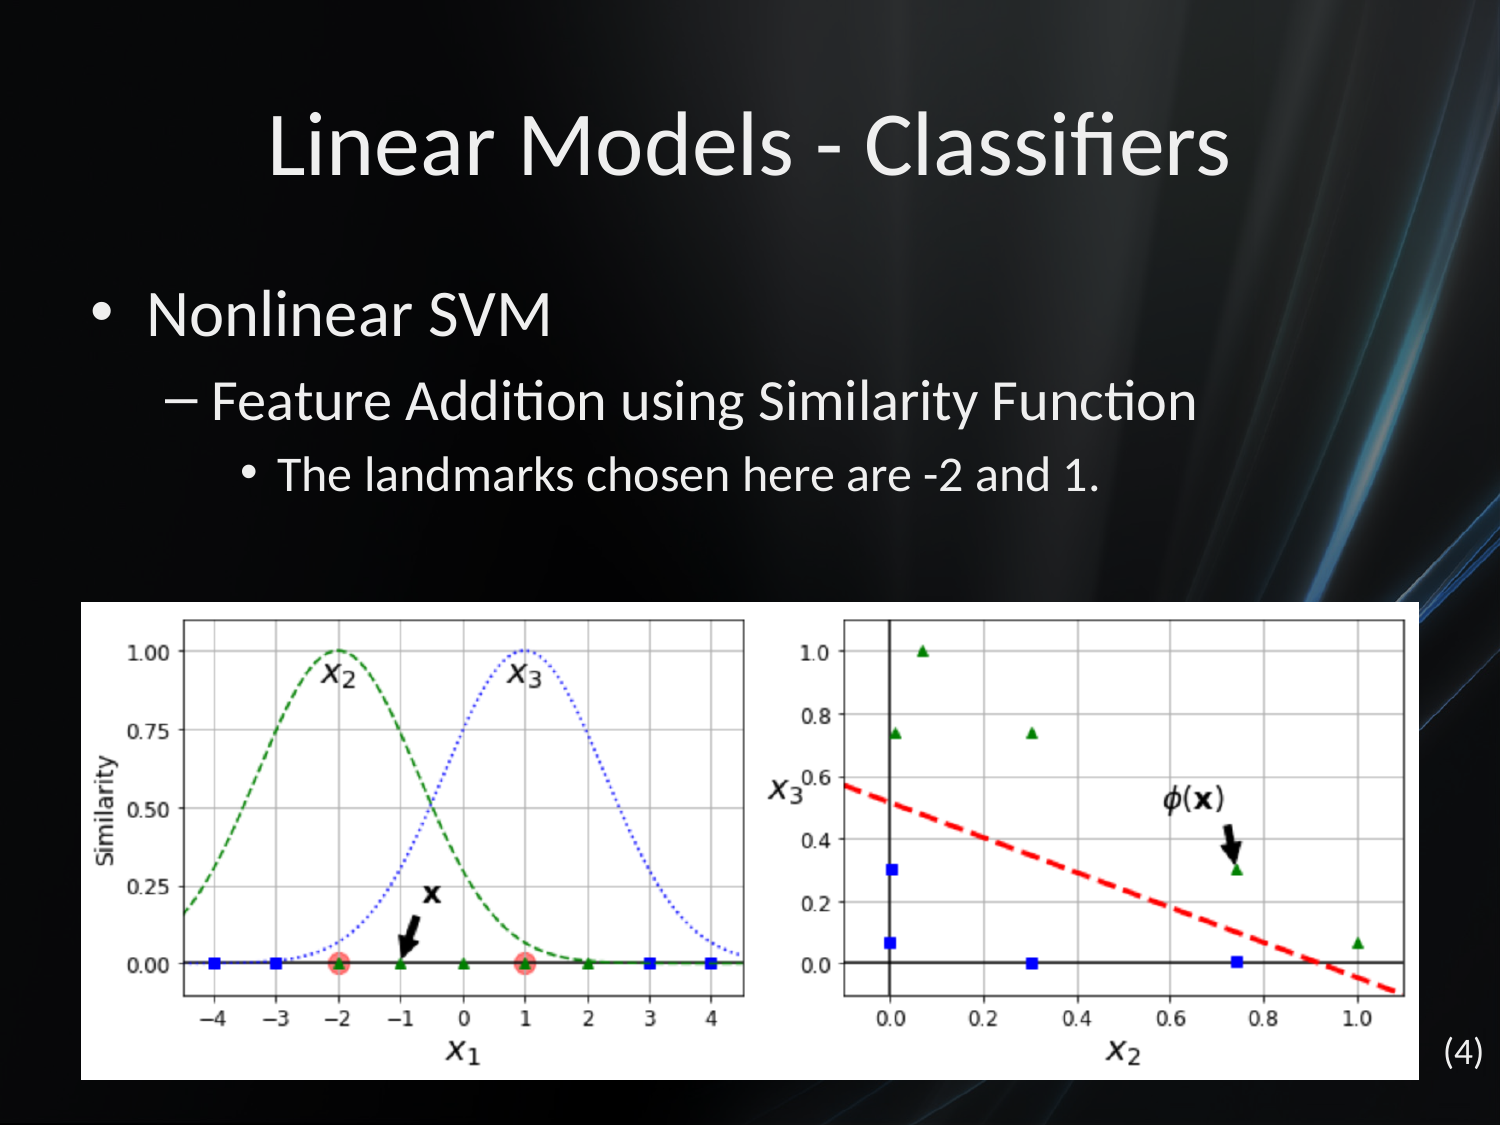

# Linear Models - Classifiers
Nonlinear SVM
Feature Addition using Similarity Function
The landmarks chosen here are -2 and 1.
(4)